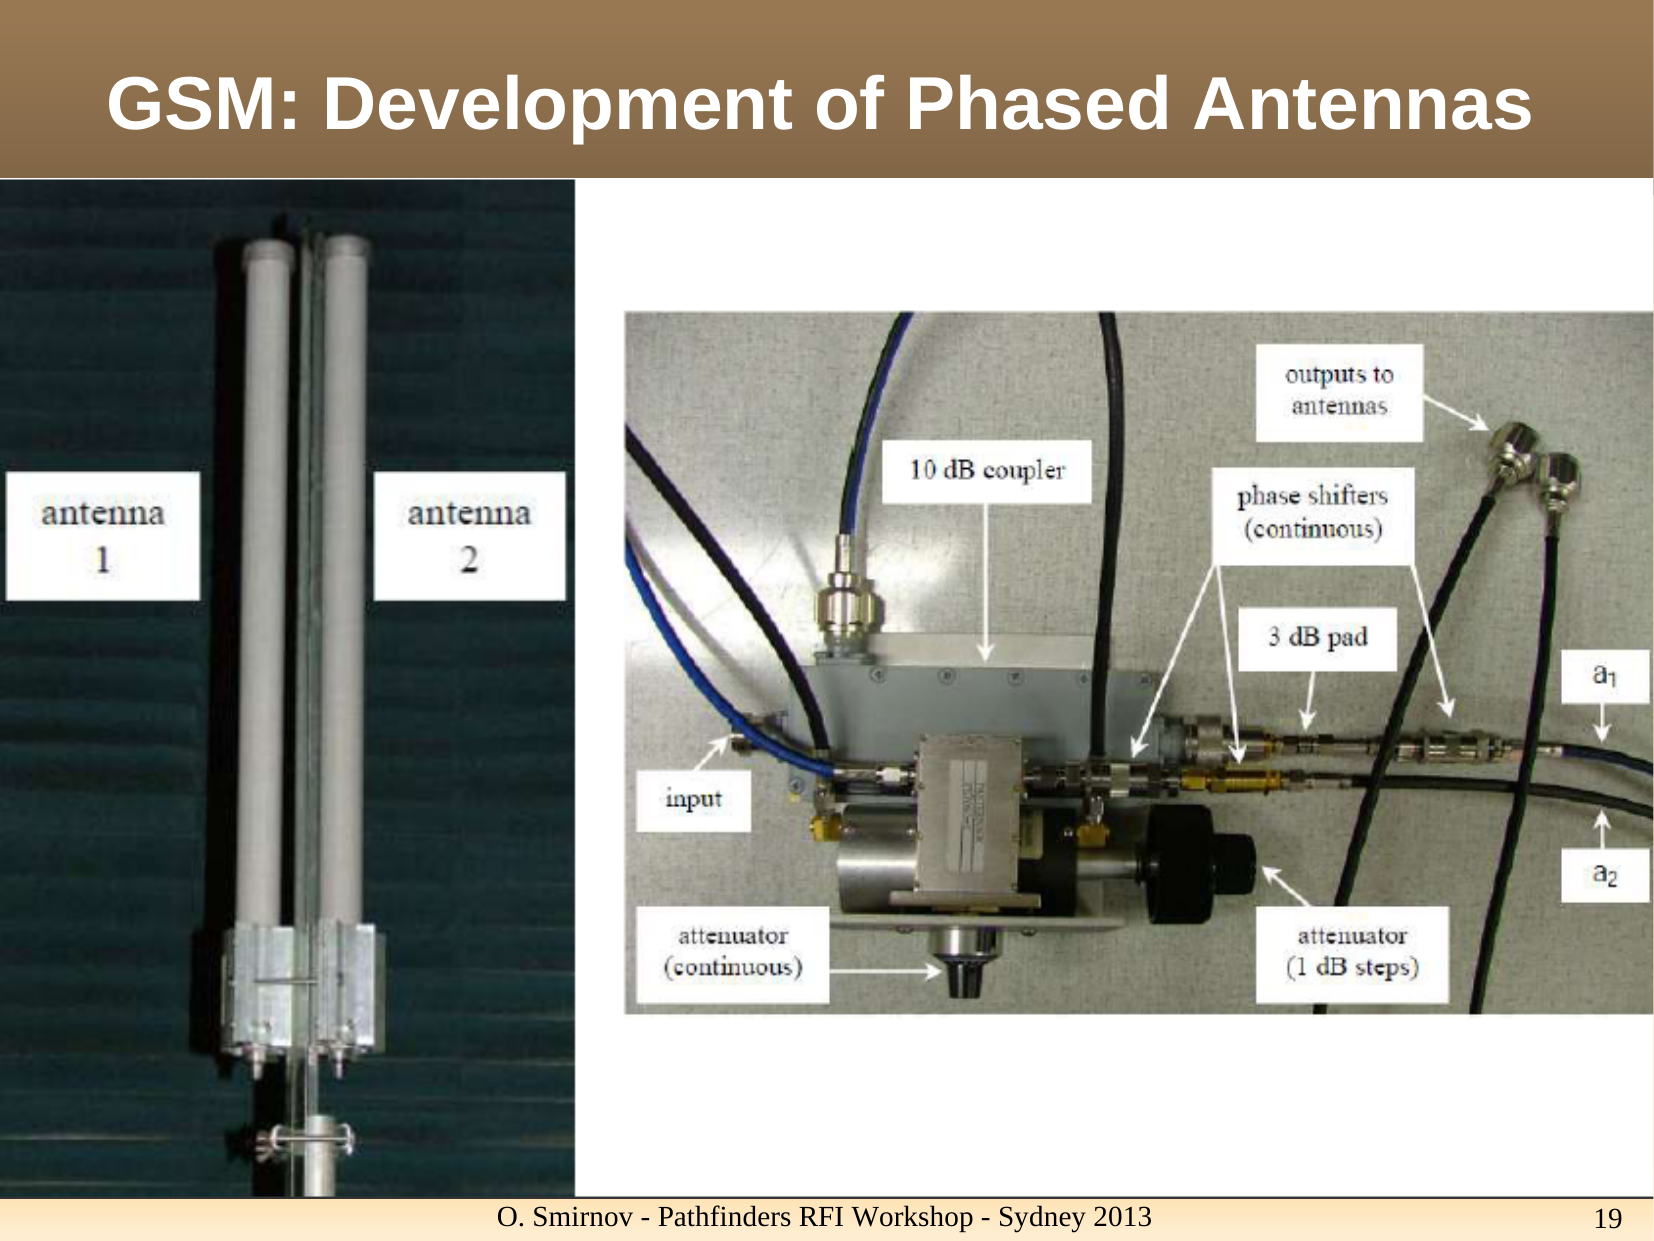

# GSM: Development of Phased Antennas
O. Smirnov - Pathfinders RFI Workshop - Sydney 2013
19